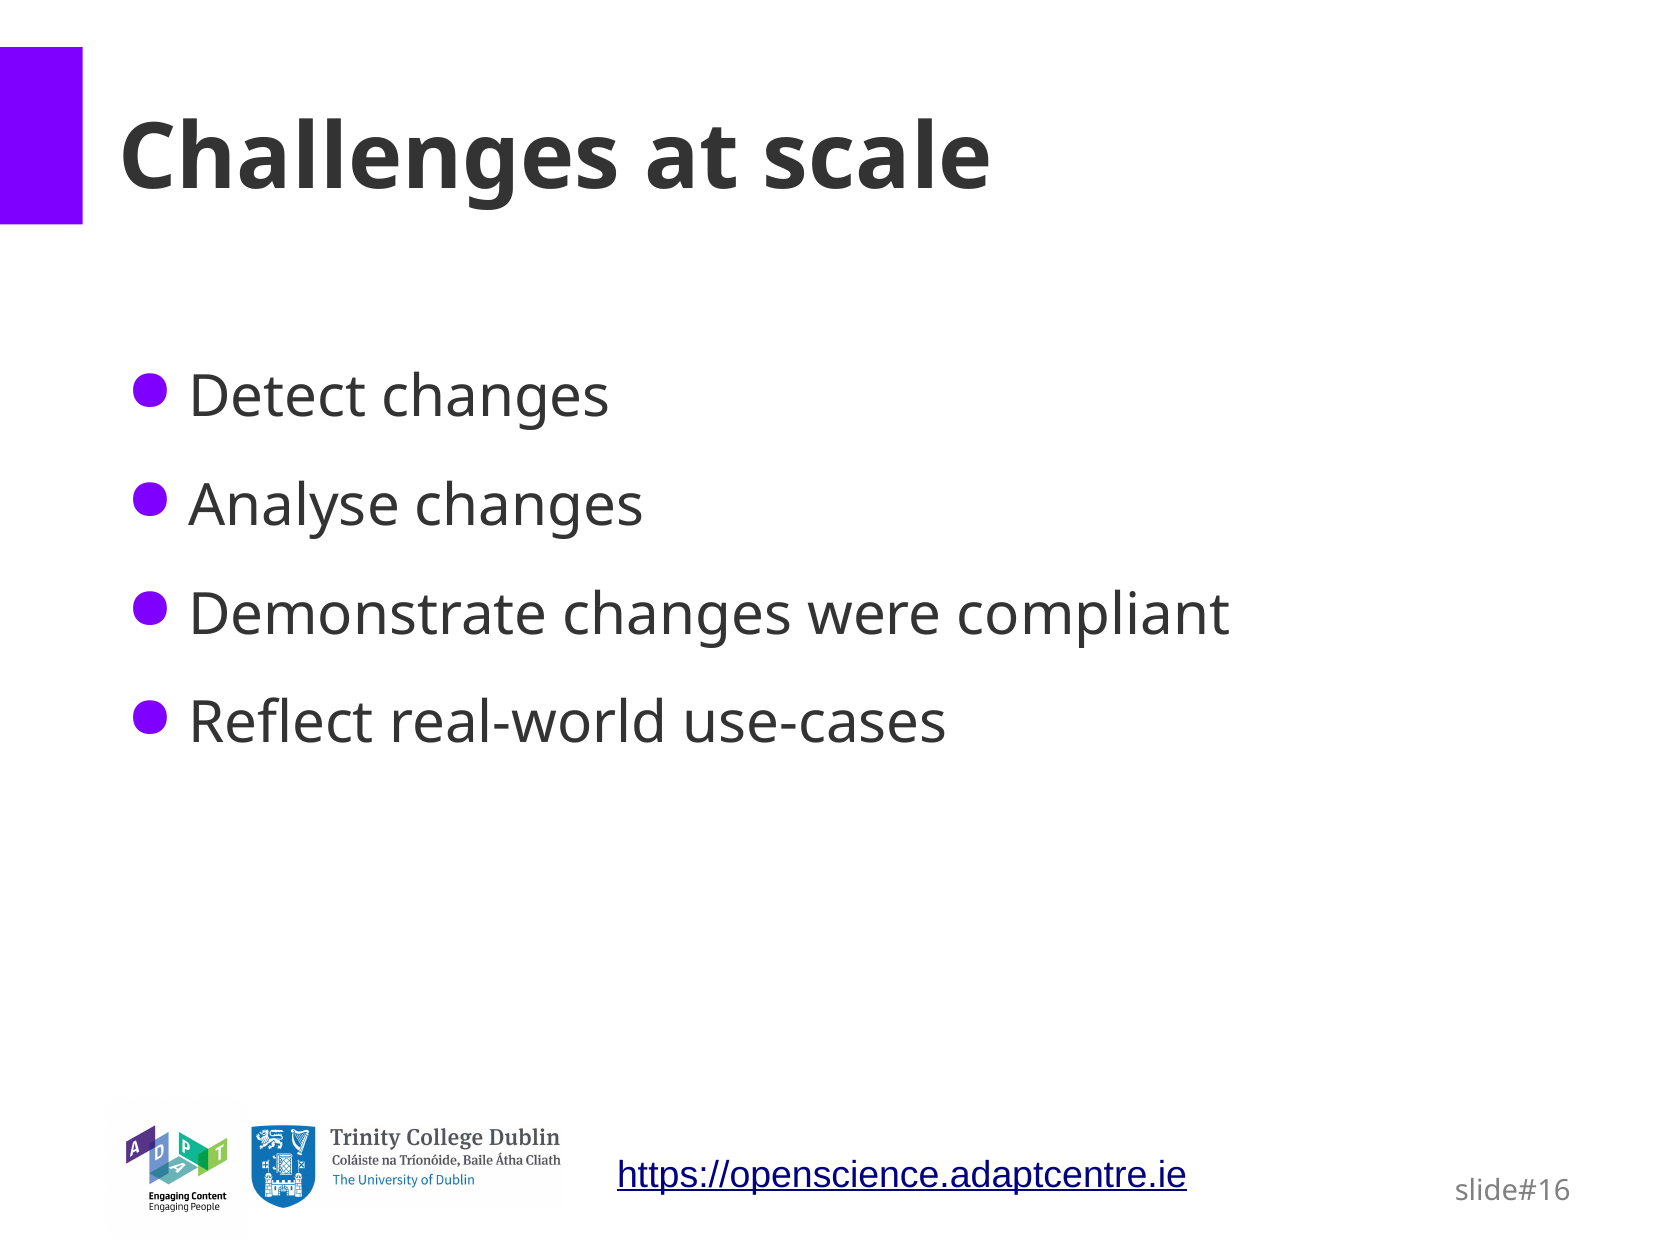

# Challenges at scale
 Detect changes
 Analyse changes
 Demonstrate changes were compliant
 Reflect real-world use-cases
16